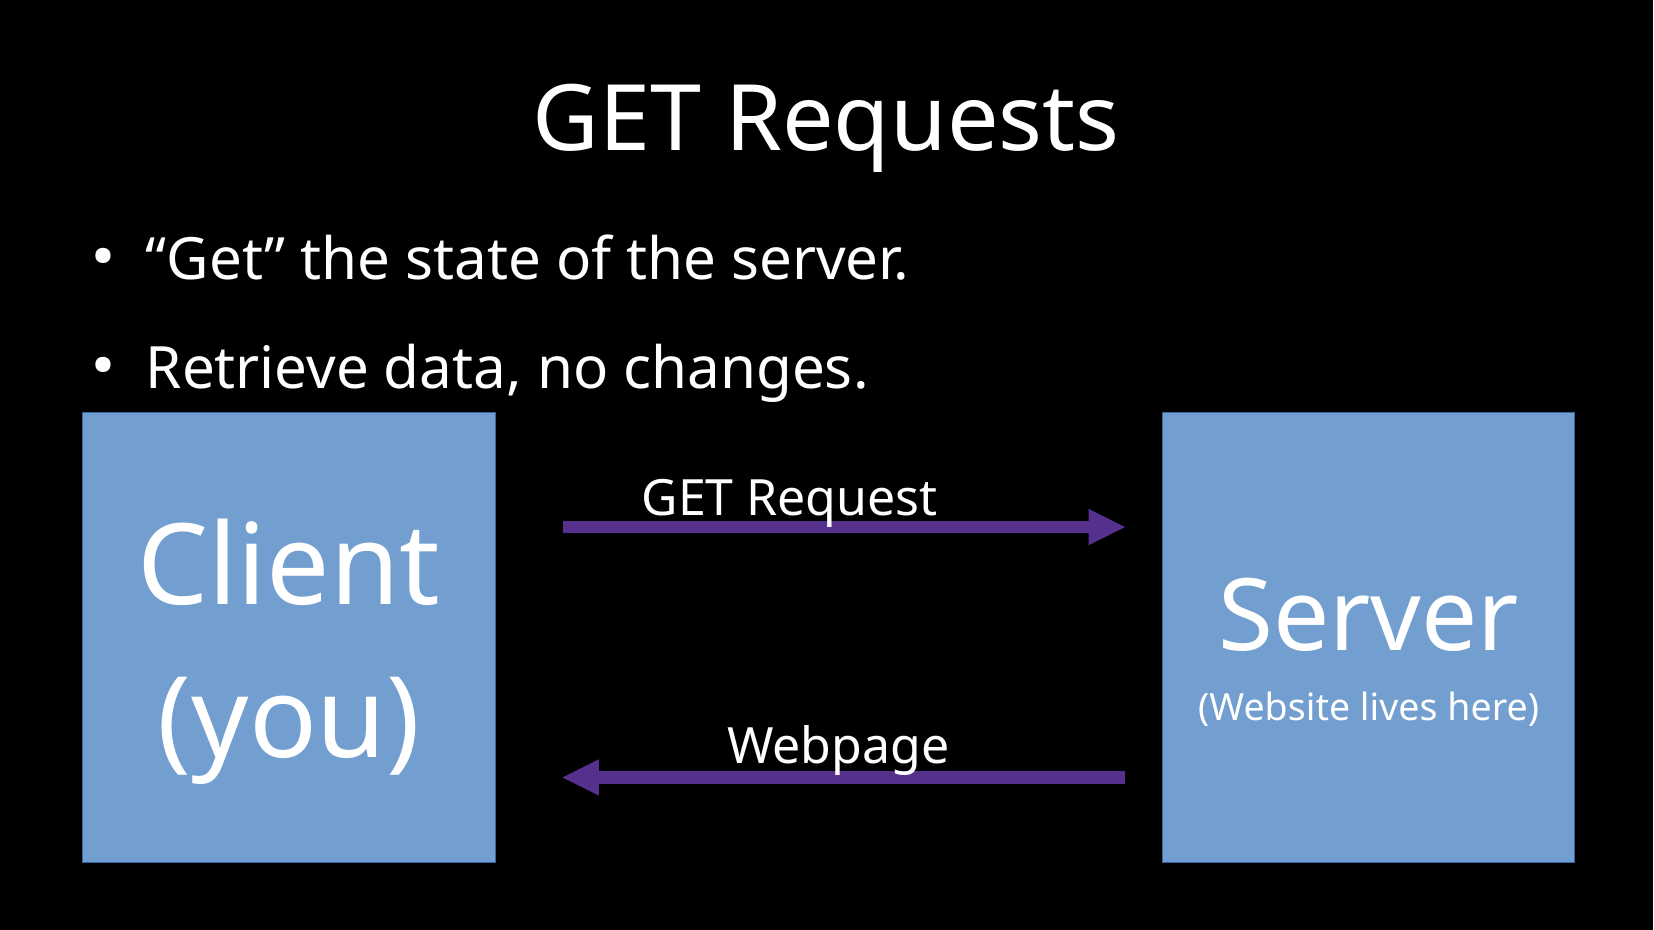

# GET Requests
“Get” the state of the server.
Retrieve data, no changes.
Client
(you)
Server
(Website lives here)
GET Request
Webpage